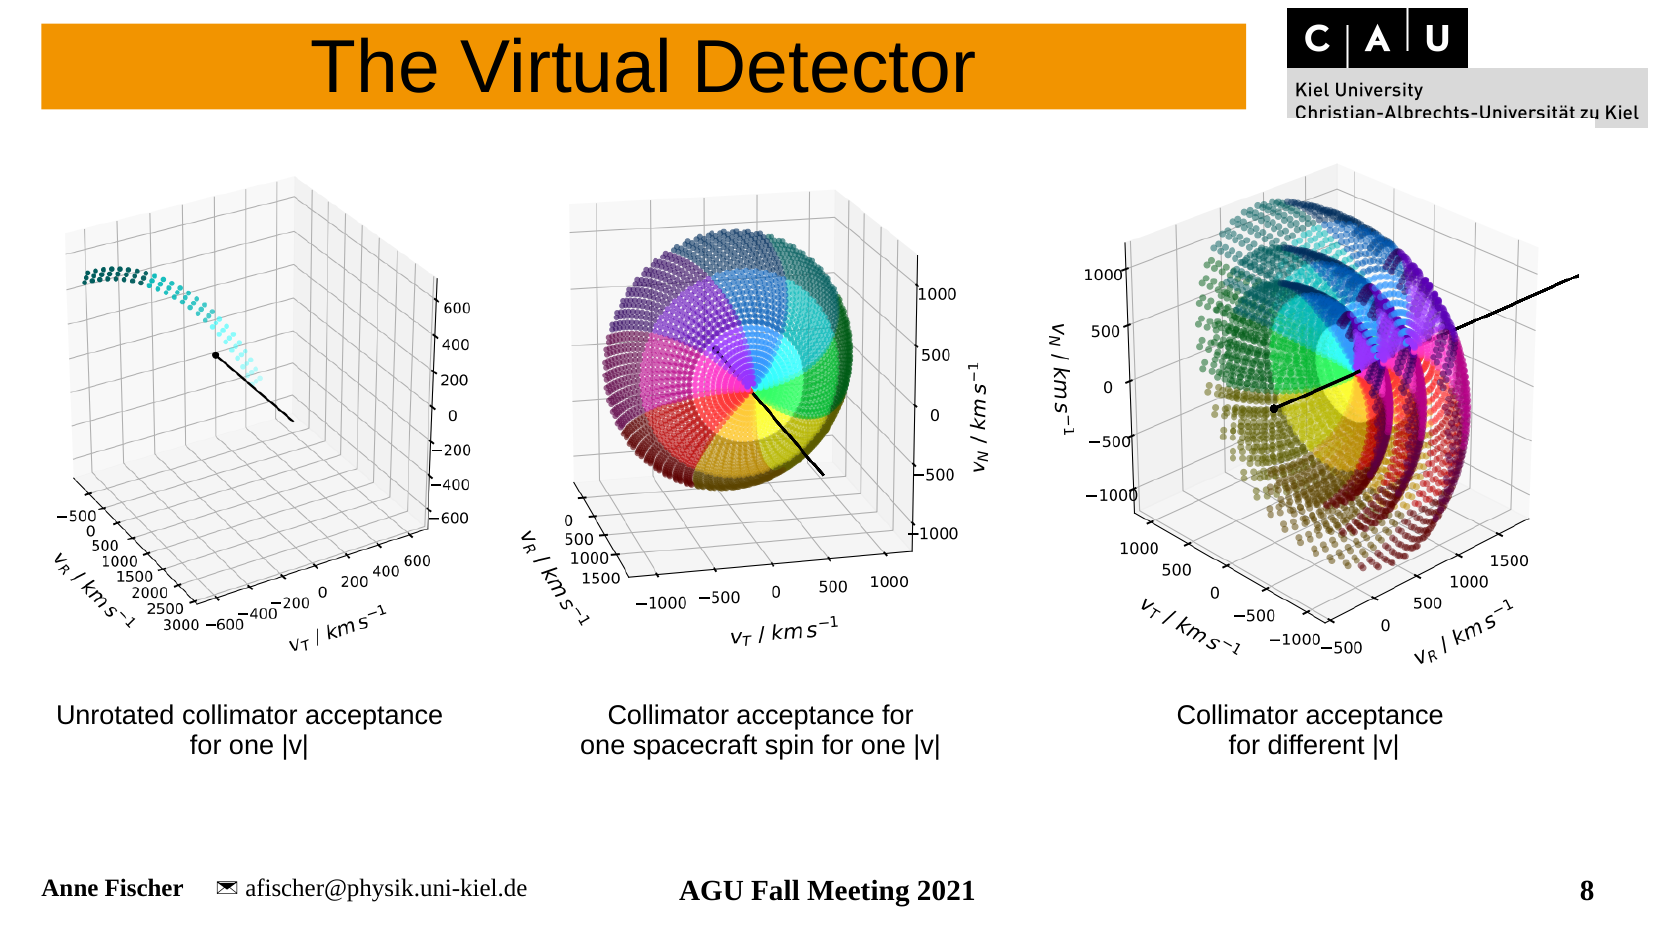

# The Virtual Detector
Unrotated collimator acceptance
for one |v|
Collimator acceptance for
one spacecraft spin for one |v|
Collimator acceptance
for different |v|
8